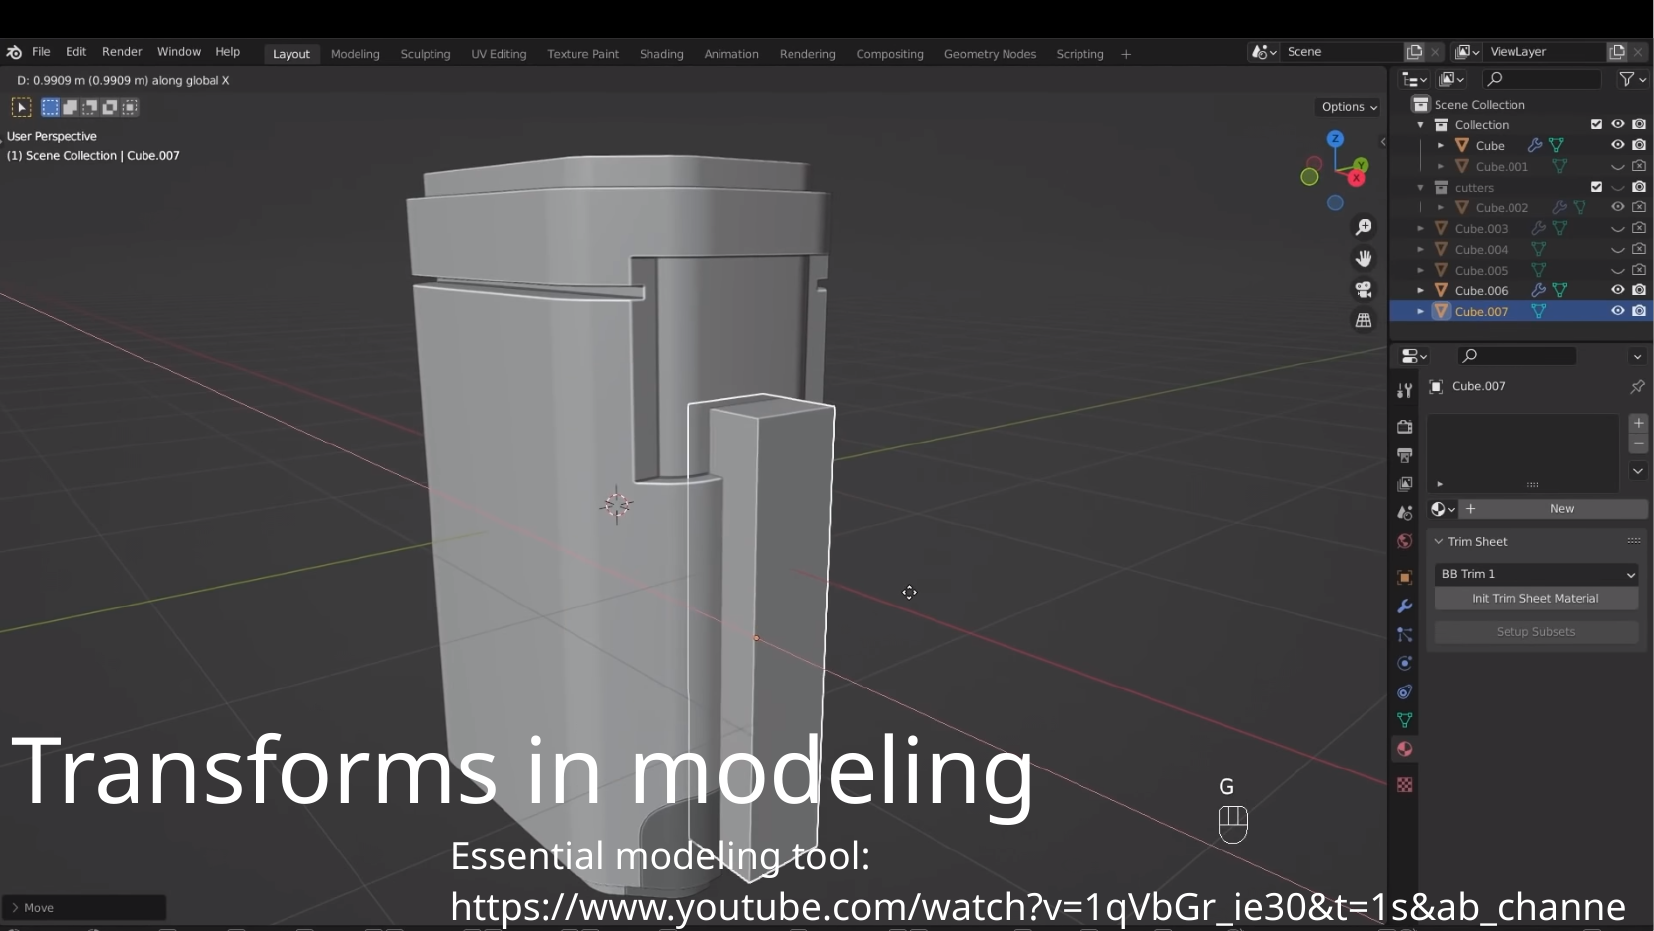

# Transforms in modeling
Essential modeling tool: https://www.youtube.com/watch?v=1qVbGr_ie30&t=1s&ab_channel=JoshGambrell